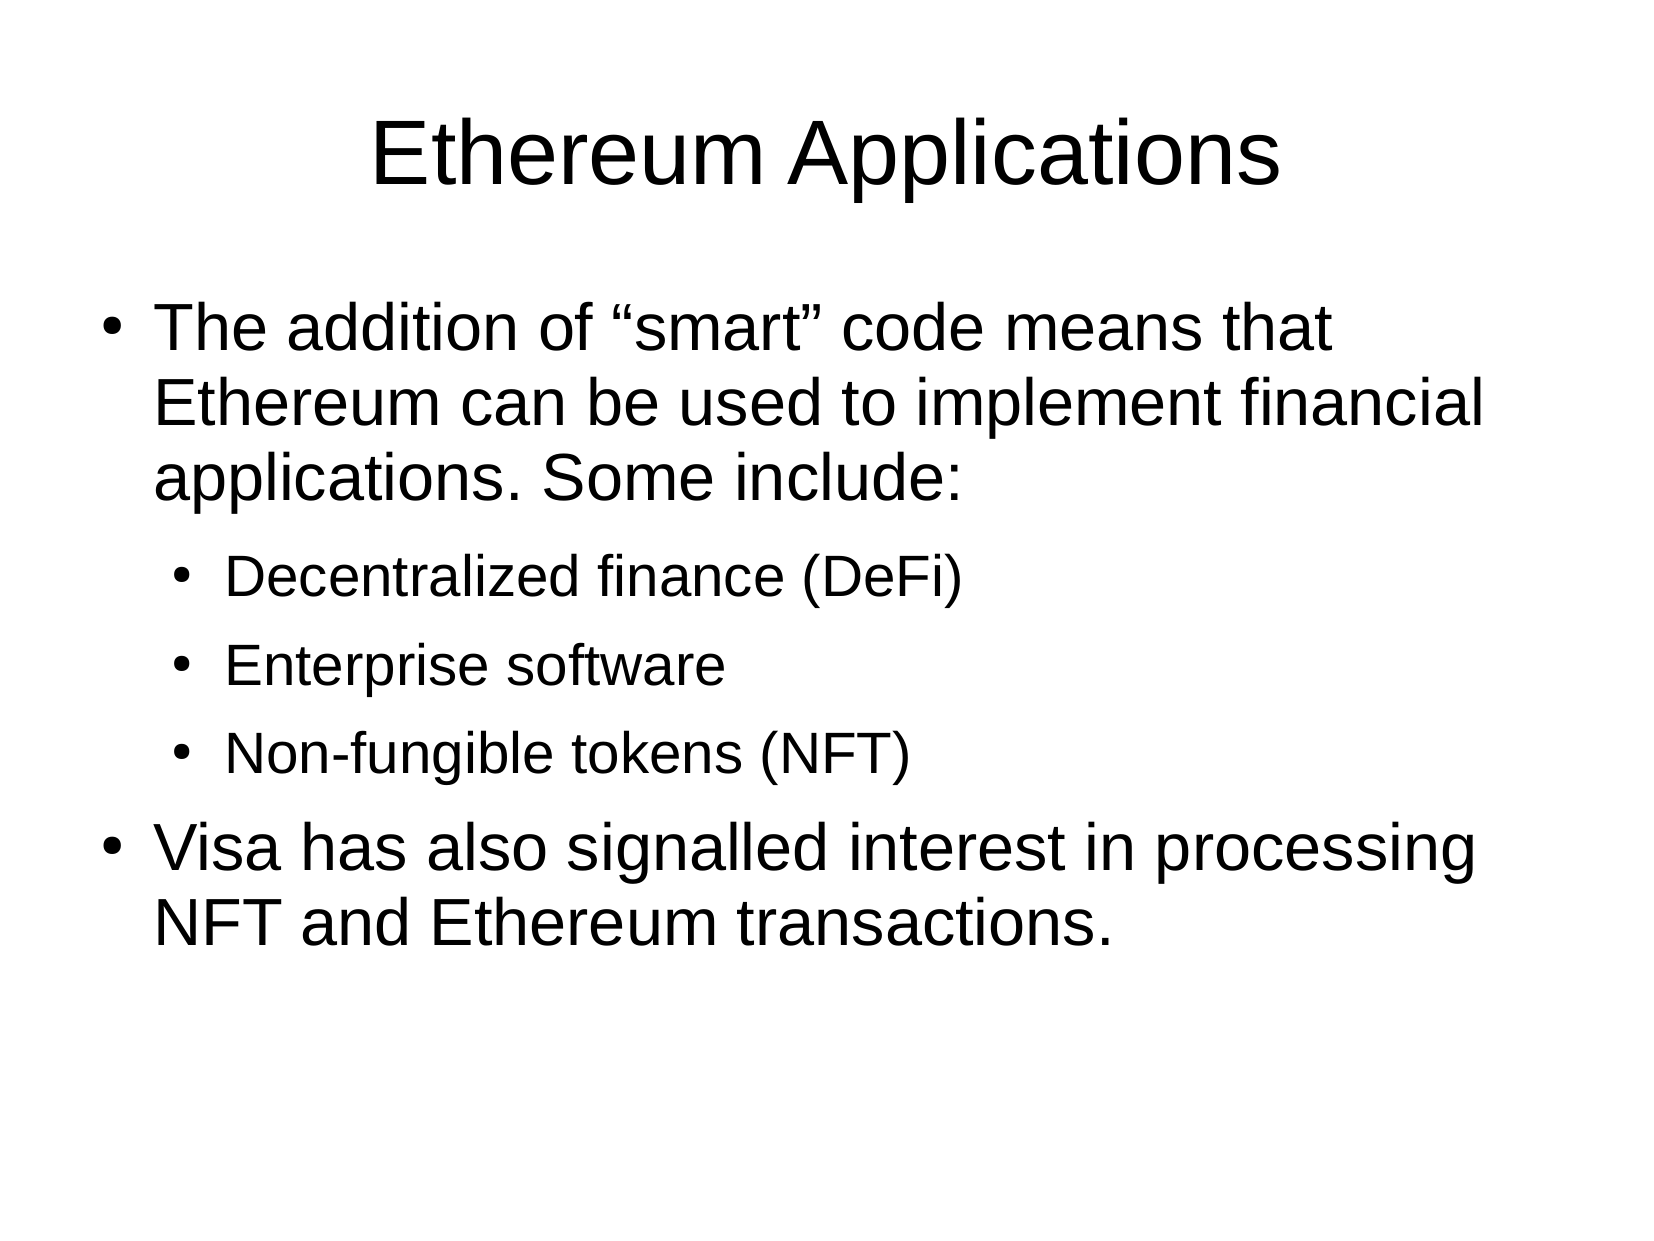

# Ethereum Applications
The addition of “smart” code means that Ethereum can be used to implement financial applications. Some include:
Decentralized finance (DeFi)
Enterprise software
Non-fungible tokens (NFT)
Visa has also signalled interest in processing NFT and Ethereum transactions.